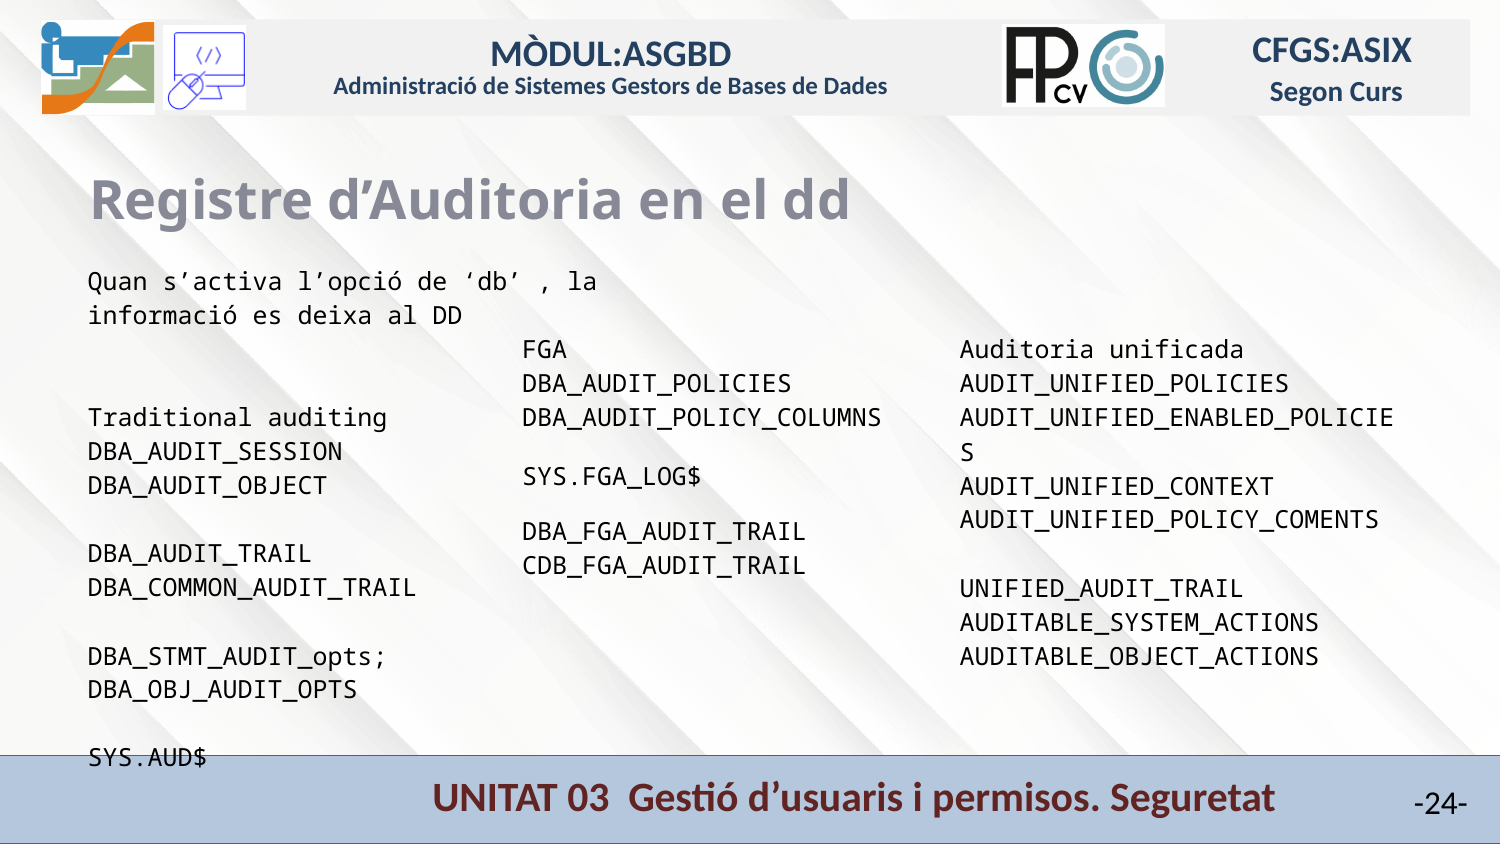

# Registre d’Auditoria en el dd
Quan s’activa l’opció de ‘db’ , la informació es deixa al DD
Traditional auditing
DBA_AUDIT_SESSION
DBA_AUDIT_OBJECT
DBA_AUDIT_TRAIL
DBA_COMMON_AUDIT_TRAIL
DBA_STMT_AUDIT_opts;
DBA_OBJ_AUDIT_OPTS
SYS.AUD$
FGA
DBA_AUDIT_POLICIES
DBA_AUDIT_POLICY_COLUMNS
SYS.FGA_LOG$
DBA_FGA_AUDIT_TRAIL
CDB_FGA_AUDIT_TRAIL
Auditoria unificada
AUDIT_UNIFIED_POLICIES
AUDIT_UNIFIED_ENABLED_POLICIES
AUDIT_UNIFIED_CONTEXT
AUDIT_UNIFIED_POLICY_COMENTS
UNIFIED_AUDIT_TRAIL
AUDITABLE_SYSTEM_ACTIONS
AUDITABLE_OBJECT_ACTIONS